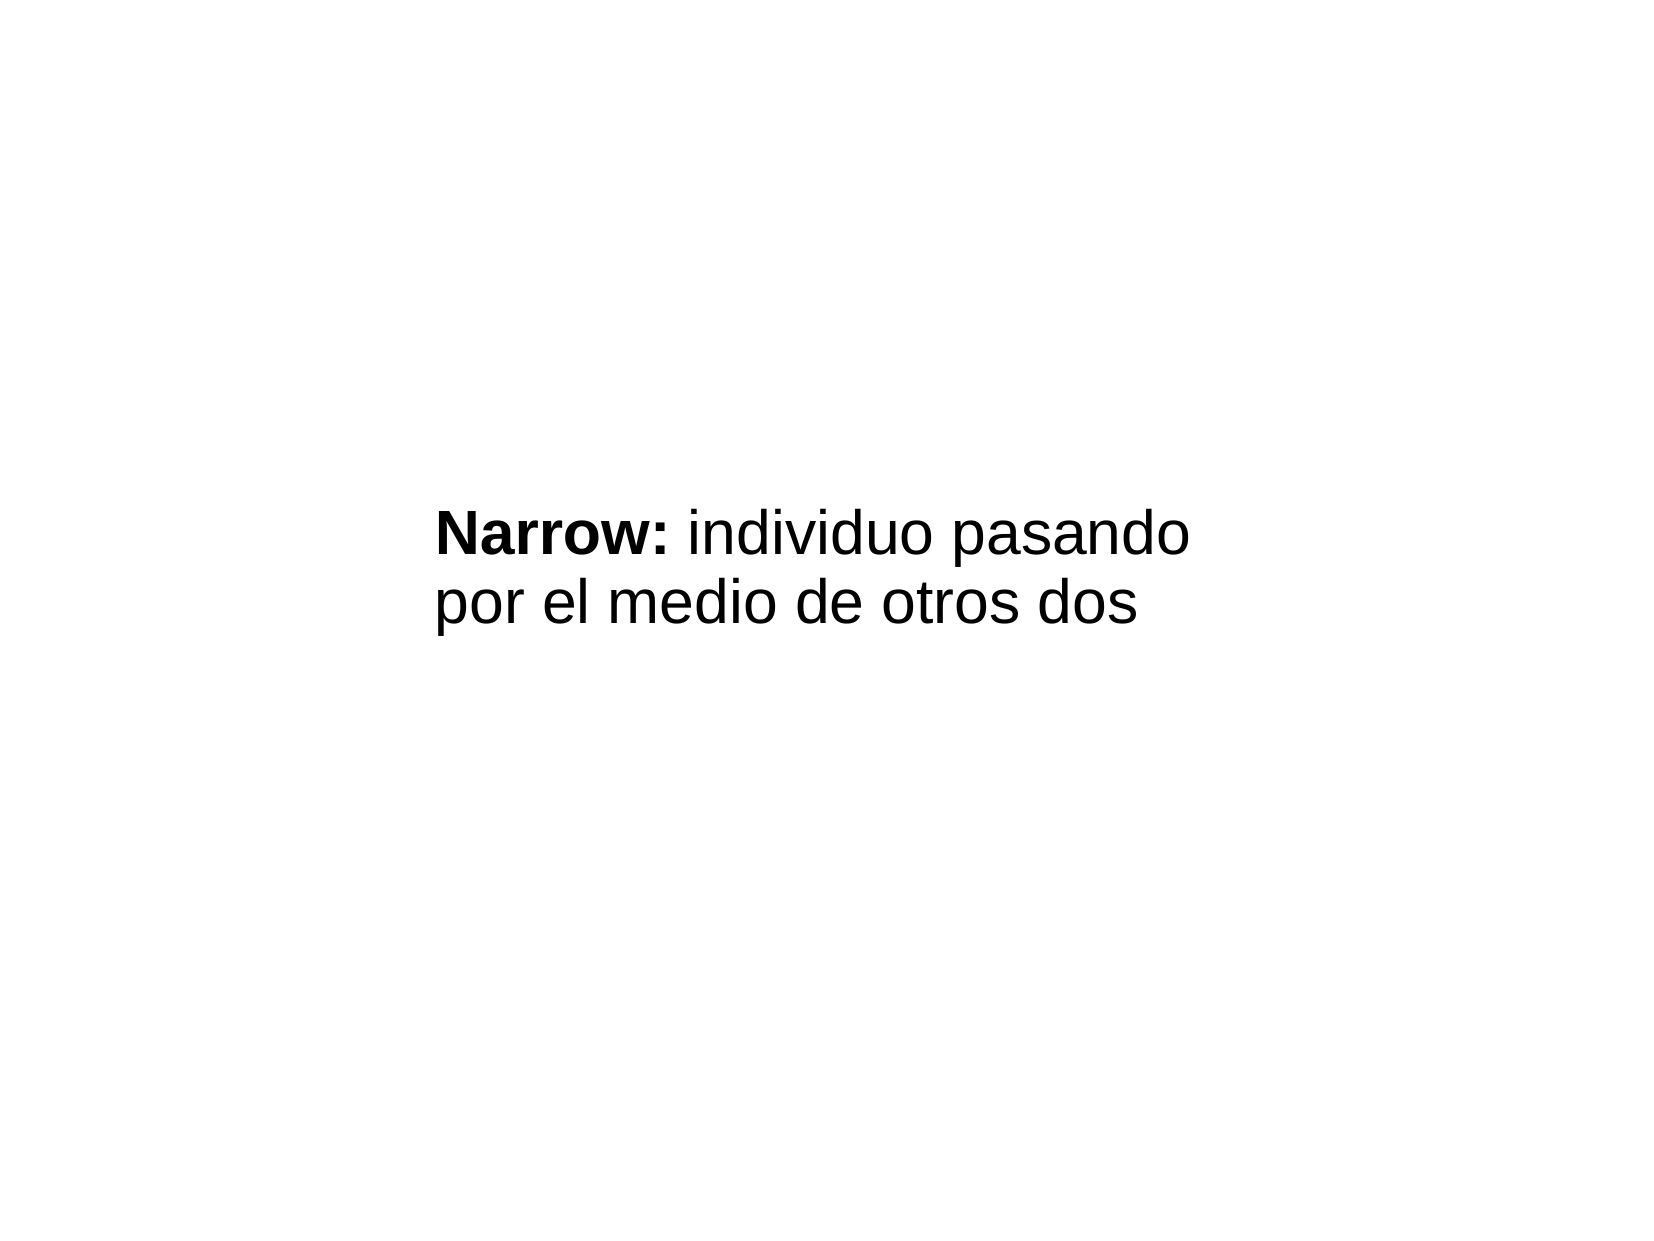

Narrow: individuo pasando por el medio de otros dos